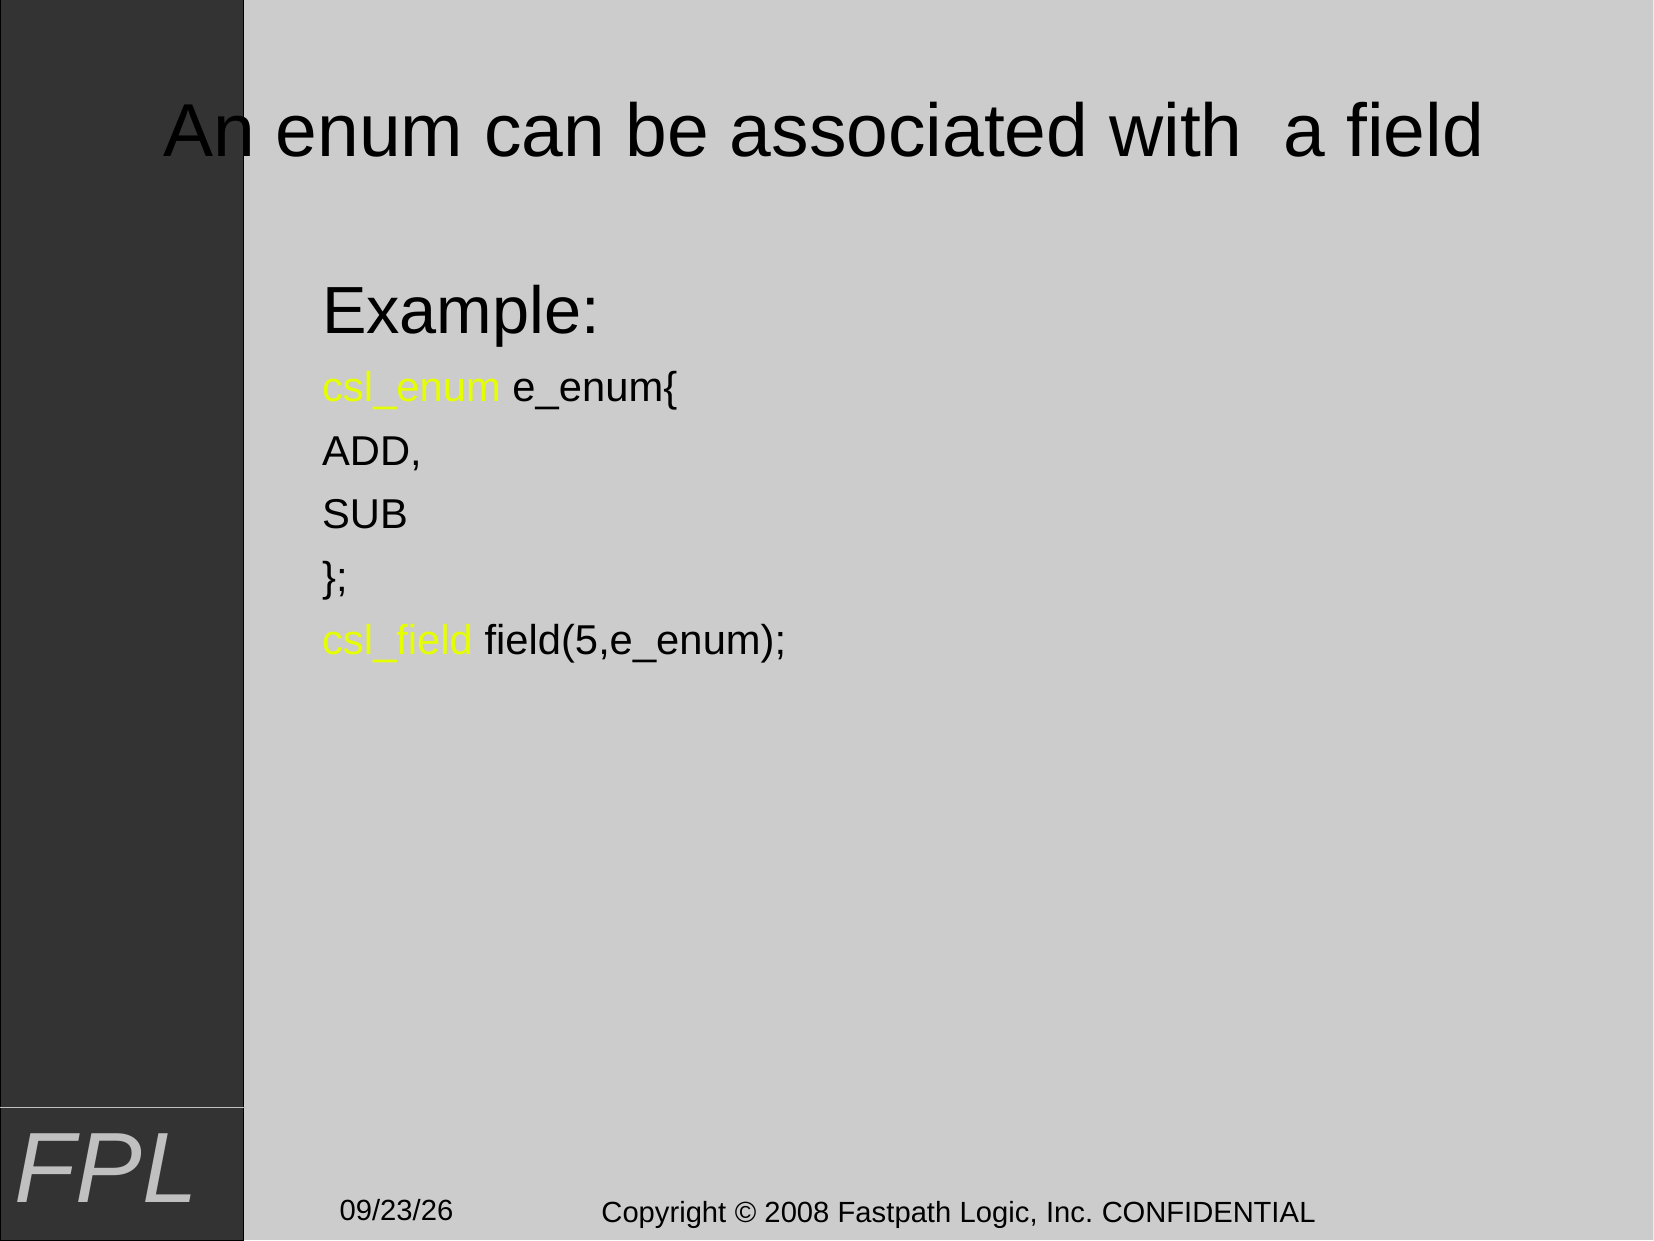

# An enum can be associated with a field
Example:
csl_enum e_enum{
ADD,
SUB
};
csl_field field(5,e_enum);
Copyright Fastpath Logic Inc. @2007